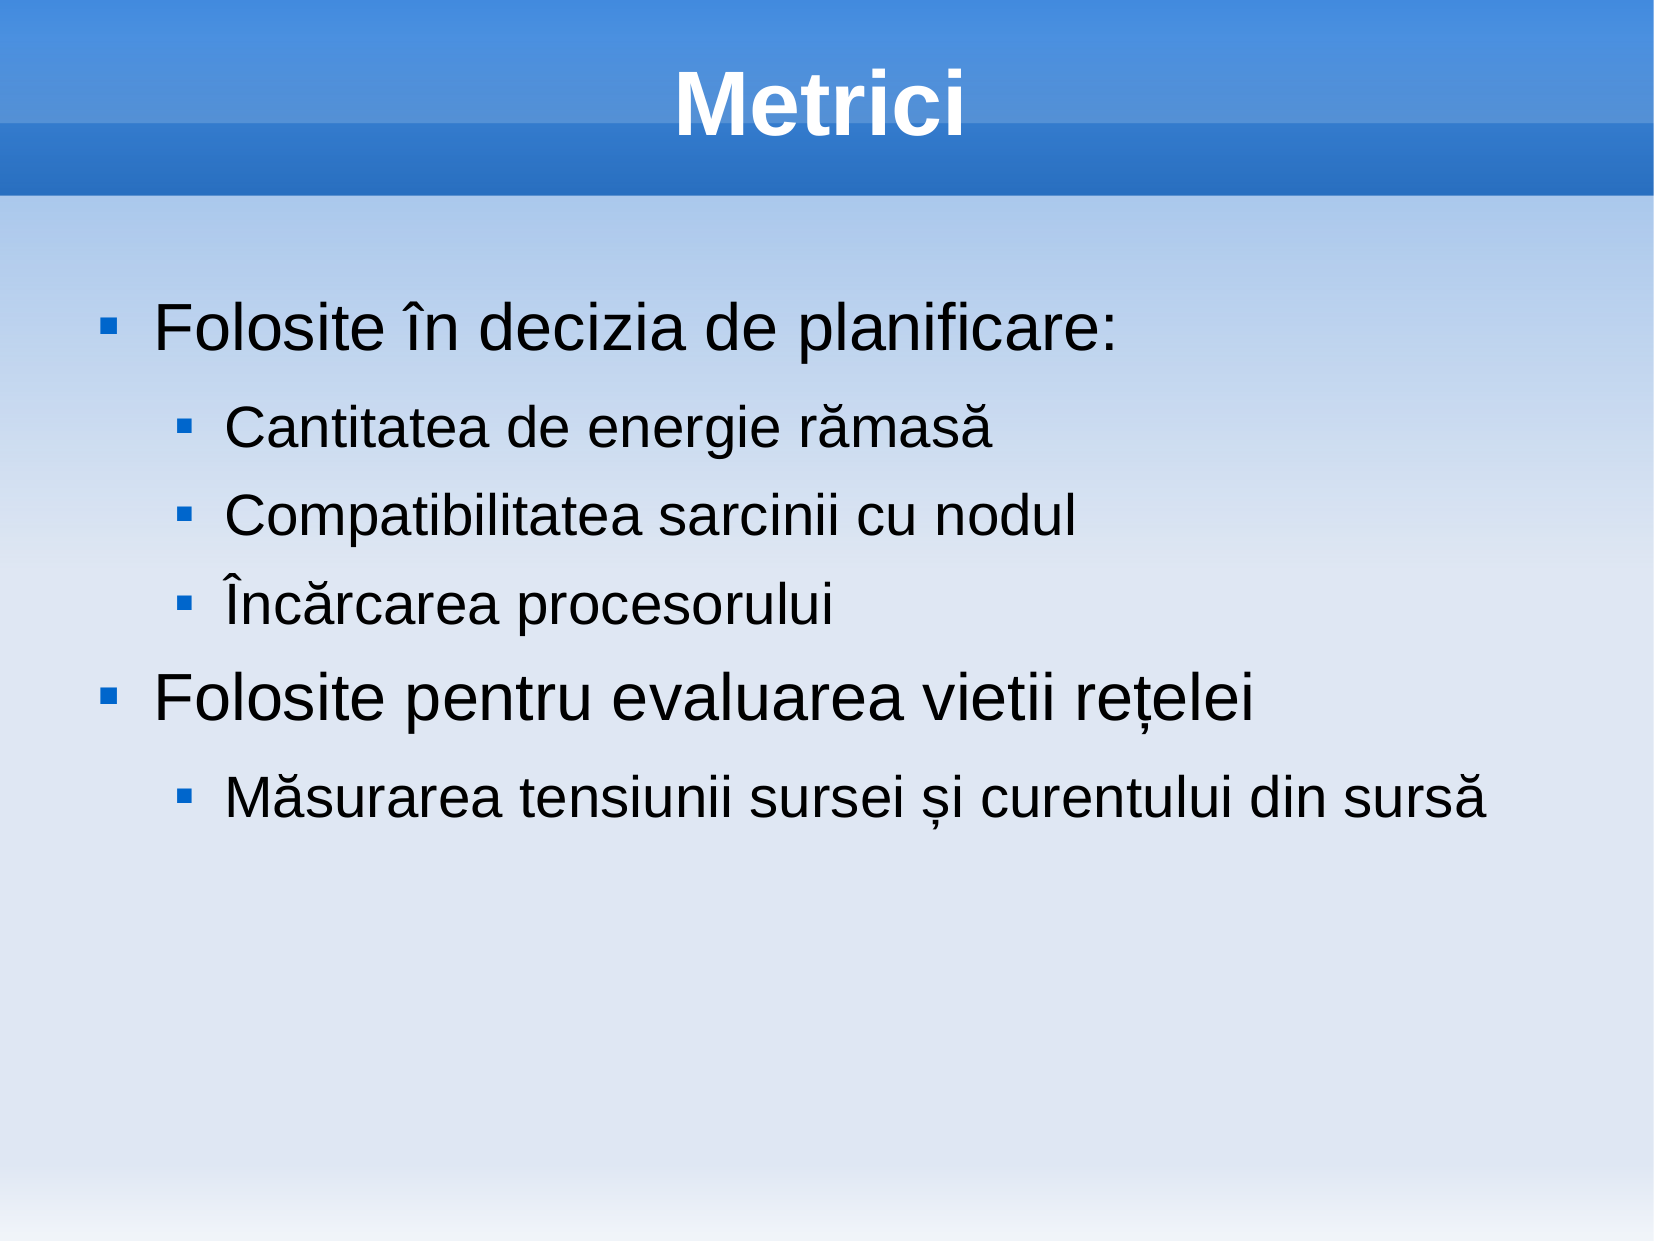

# Metrici
Folosite în decizia de planificare:
Cantitatea de energie rămasă
Compatibilitatea sarcinii cu nodul
Încărcarea procesorului
Folosite pentru evaluarea vietii rețelei
Măsurarea tensiunii sursei și curentului din sursă